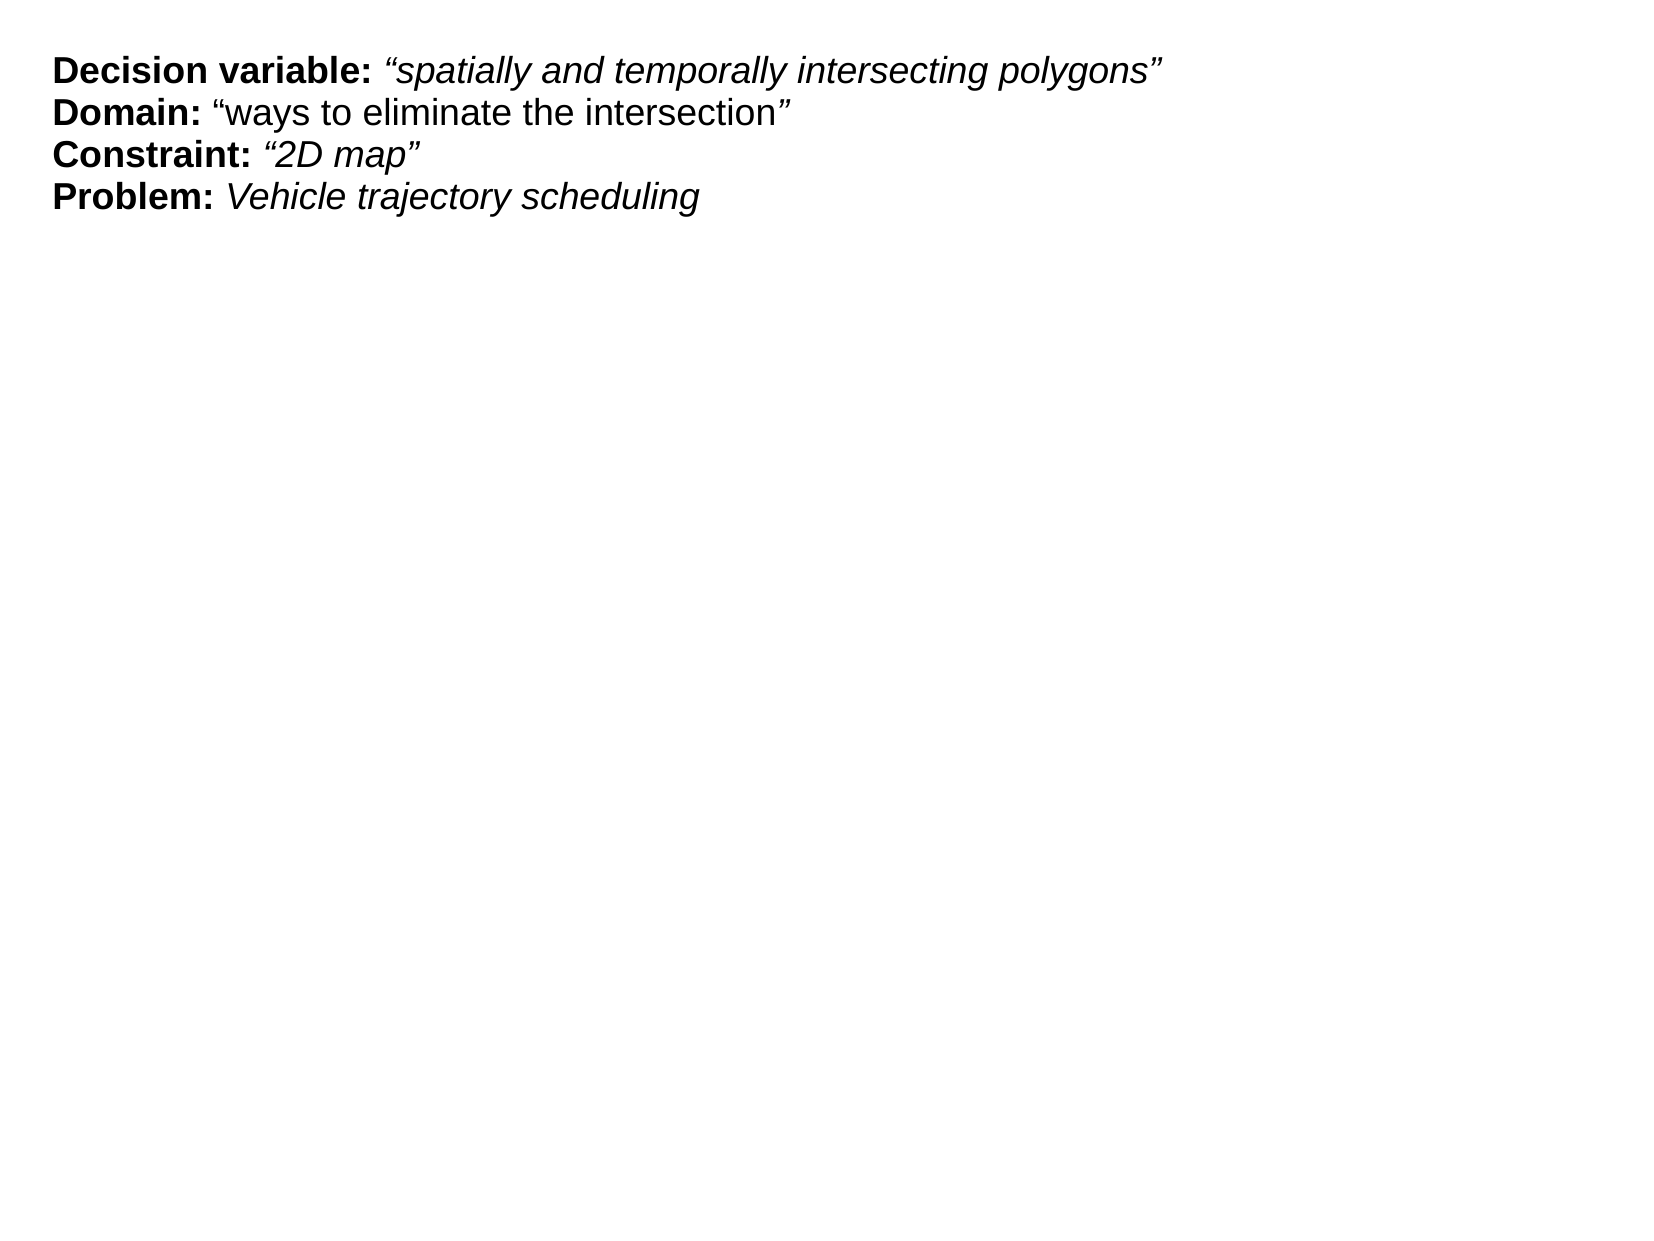

Decision variable: “spatially and temporally intersecting polygons”
Domain: “ways to eliminate the intersection”
Constraint: “2D map”
Problem: Vehicle trajectory scheduling